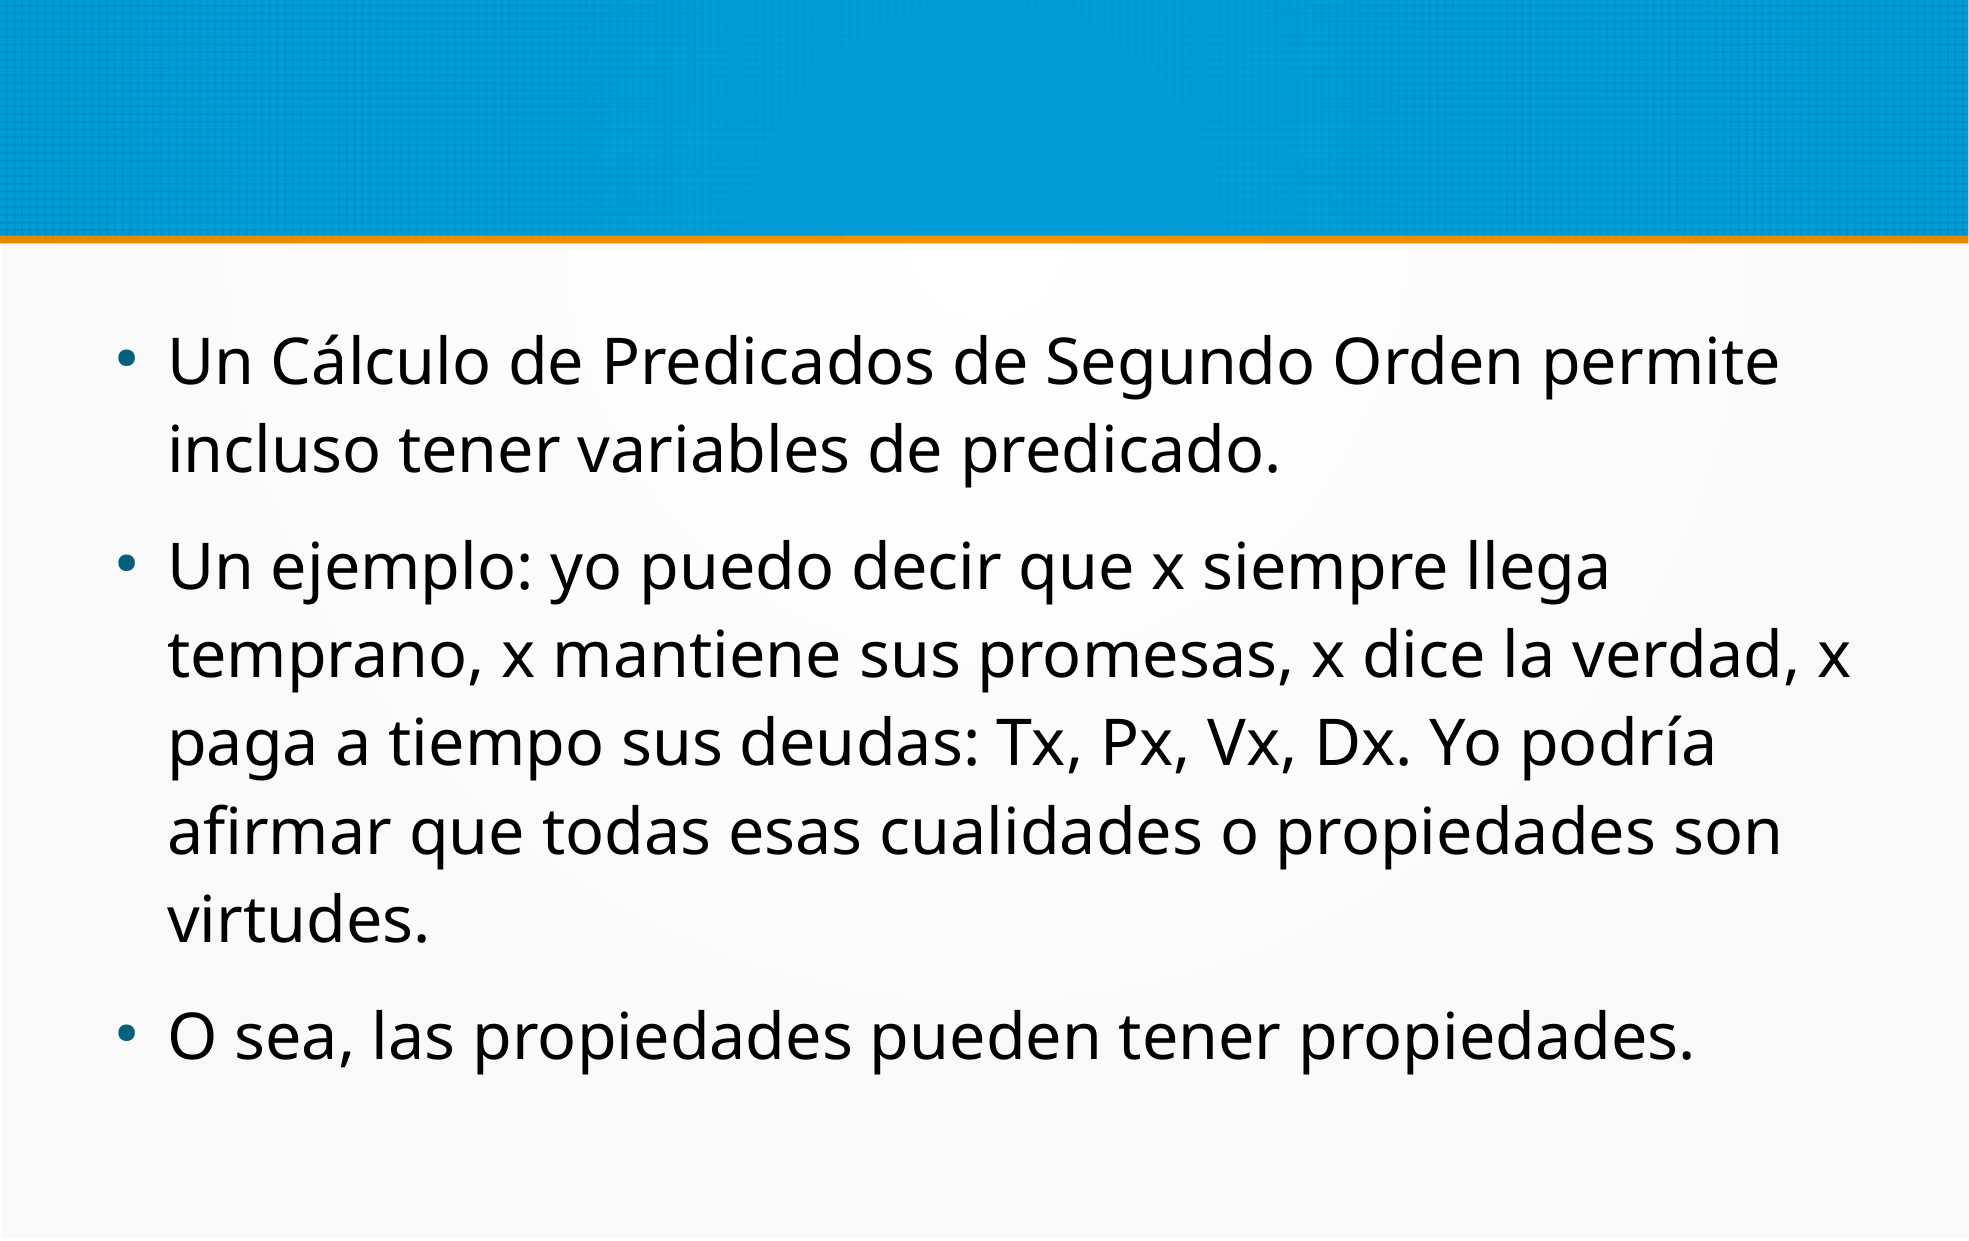

#
Un Cálculo de Predicados de Segundo Orden permite incluso tener variables de predicado.
Un ejemplo: yo puedo decir que x siempre llega temprano, x mantiene sus promesas, x dice la verdad, x paga a tiempo sus deudas: Tx, Px, Vx, Dx. Yo podría afirmar que todas esas cualidades o propiedades son virtudes.
O sea, las propiedades pueden tener propiedades.